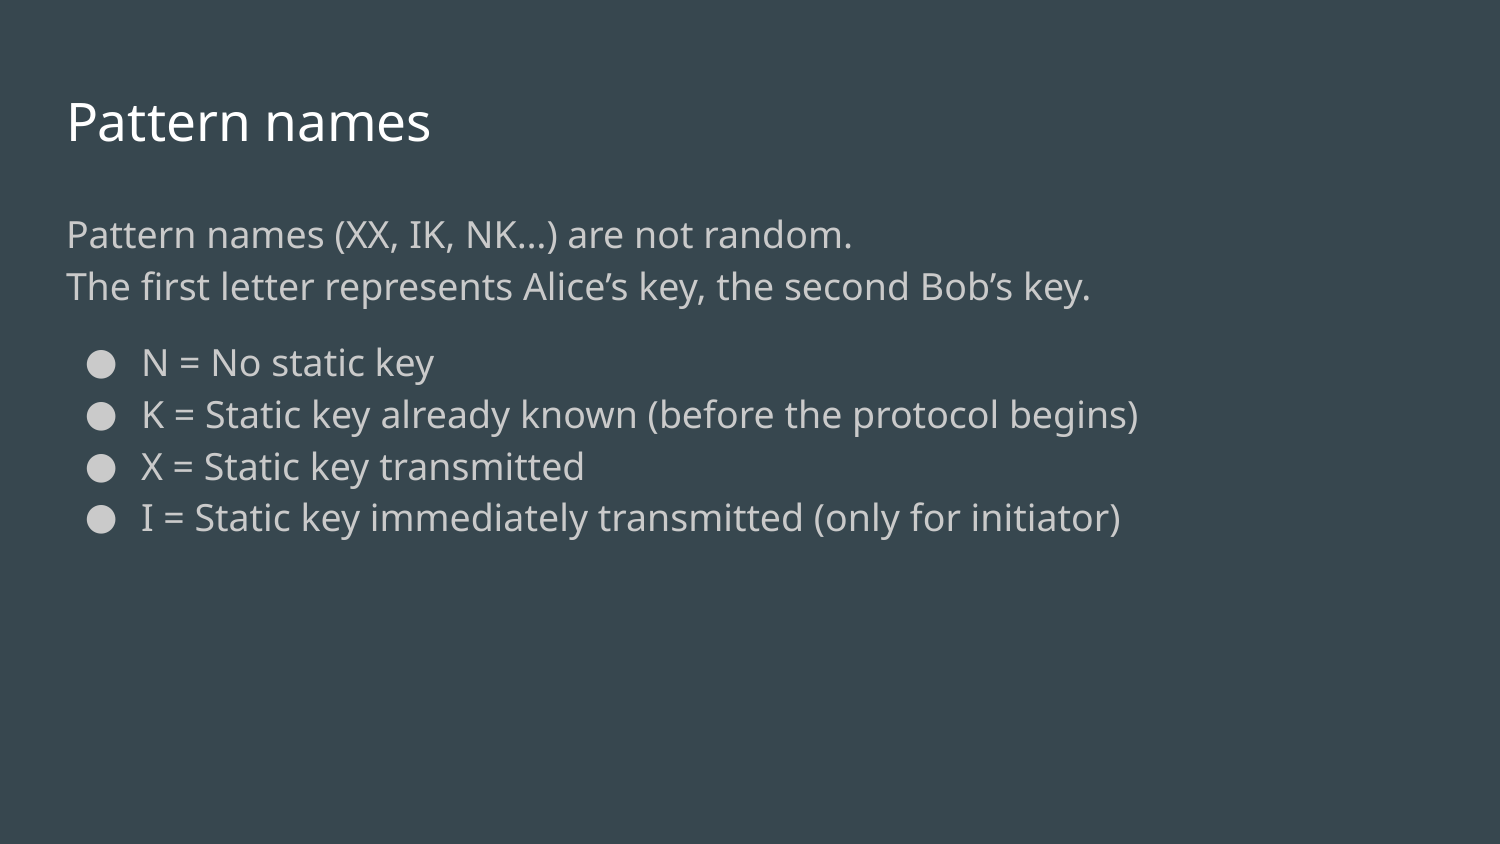

# Pattern names
Pattern names (XX, IK, NK…) are not random.
The first letter represents Alice’s key, the second Bob’s key.
N = No static key
K = Static key already known (before the protocol begins)
X = Static key transmitted
I = Static key immediately transmitted (only for initiator)